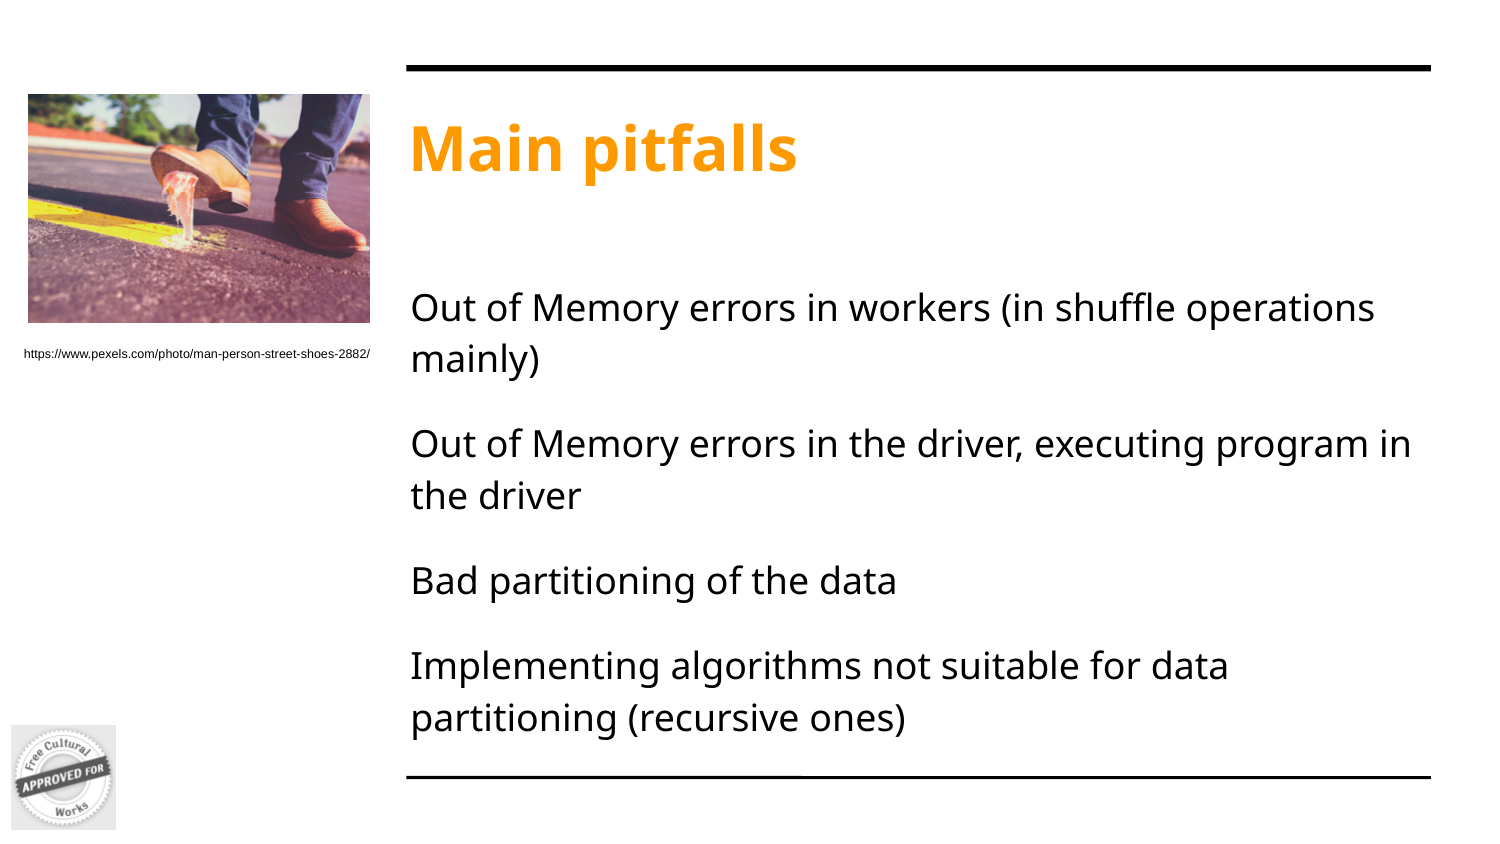

# Main pitfalls
Out of Memory errors in workers (in shuffle operations mainly)
Out of Memory errors in the driver, executing program in the driver
Bad partitioning of the data
Implementing algorithms not suitable for data partitioning (recursive ones)
https://www.pexels.com/photo/man-person-street-shoes-2882/